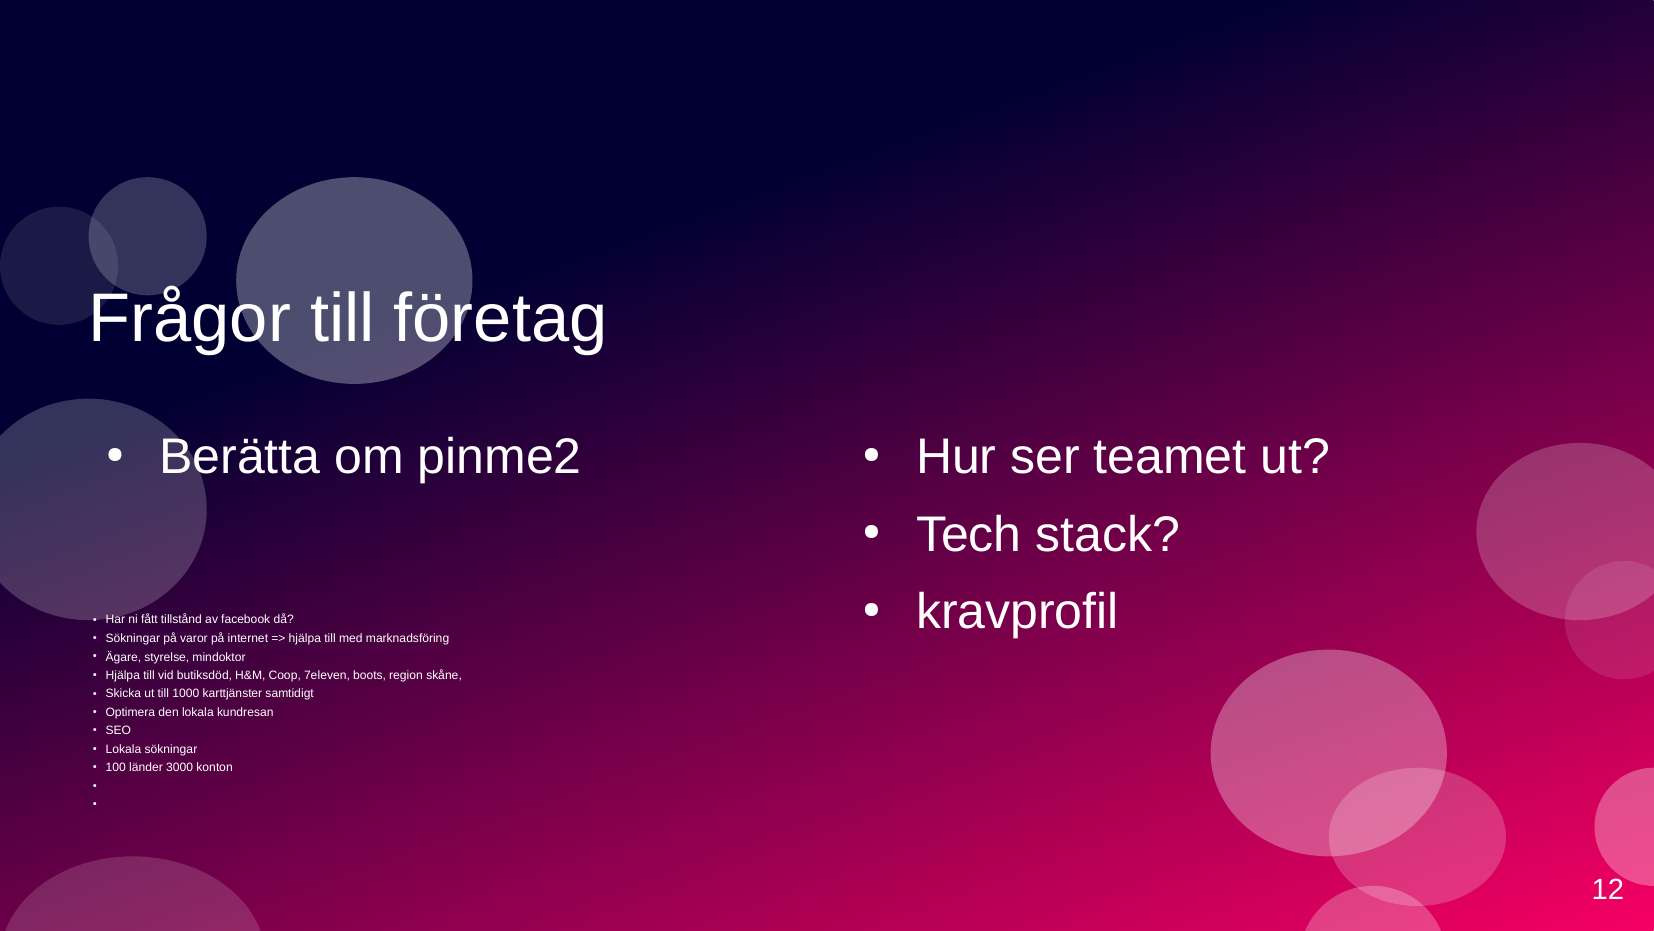

# Frågor till företag
Berätta om pinme2
Hur ser teamet ut?
Tech stack?
kravprofil
Har ni fått tillstånd av facebook då?
Sökningar på varor på internet => hjälpa till med marknadsföring
Ägare, styrelse, mindoktor
Hjälpa till vid butiksdöd, H&M, Coop, 7eleven, boots, region skåne,
Skicka ut till 1000 karttjänster samtidigt
Optimera den lokala kundresan
SEO
Lokala sökningar
100 länder 3000 konton
12